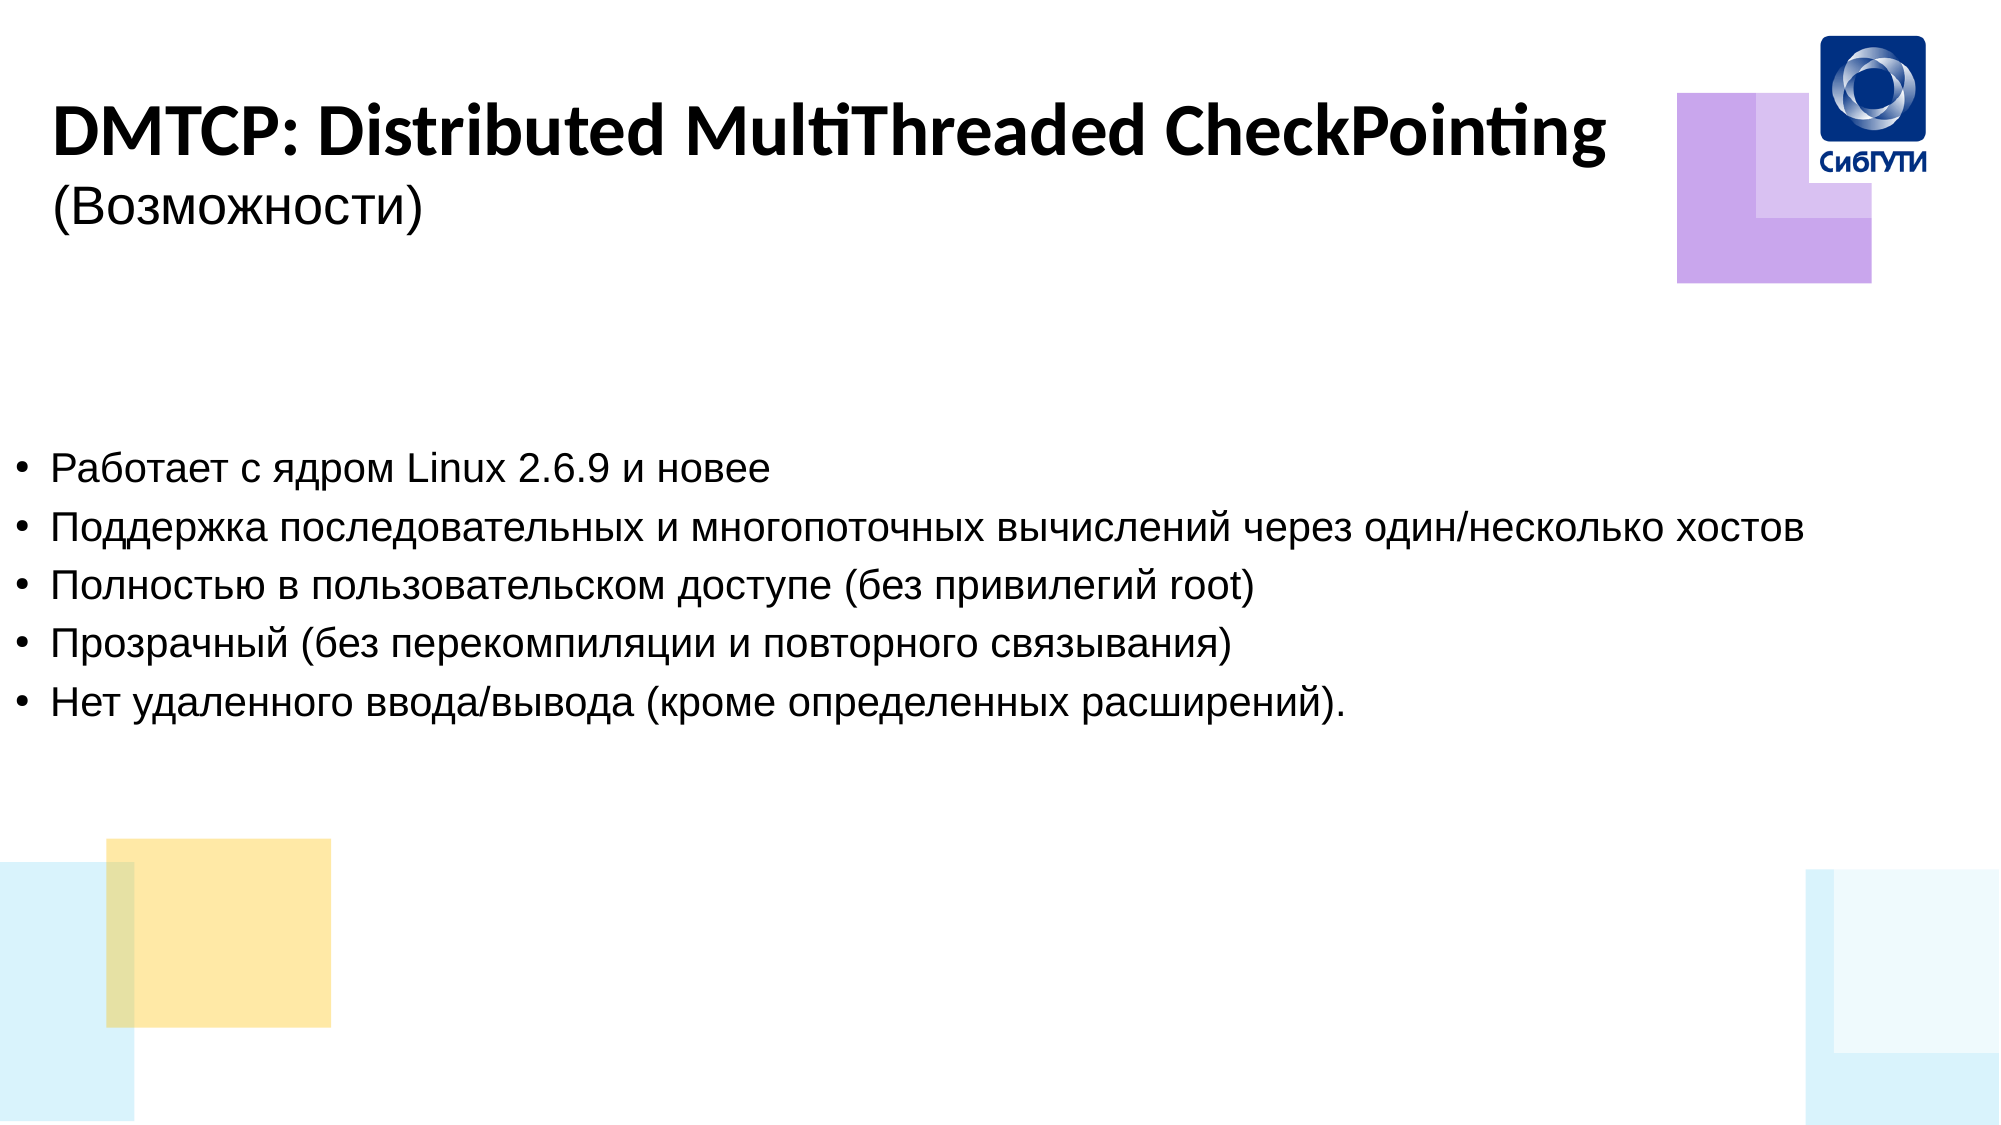

# DMTCP: Distributed MultiThreaded CheckPointing
(Возможности)
Работает с ядром Linux 2.6.9 и новее
Поддержка последовательных и многопоточных вычислений через один/несколько хостов
Полностью в пользовательском доступе (без привилегий root)
Прозрачный (без перекомпиляции и повторного связывания)
Нет удаленного ввода/вывода (кроме определенных расширений).